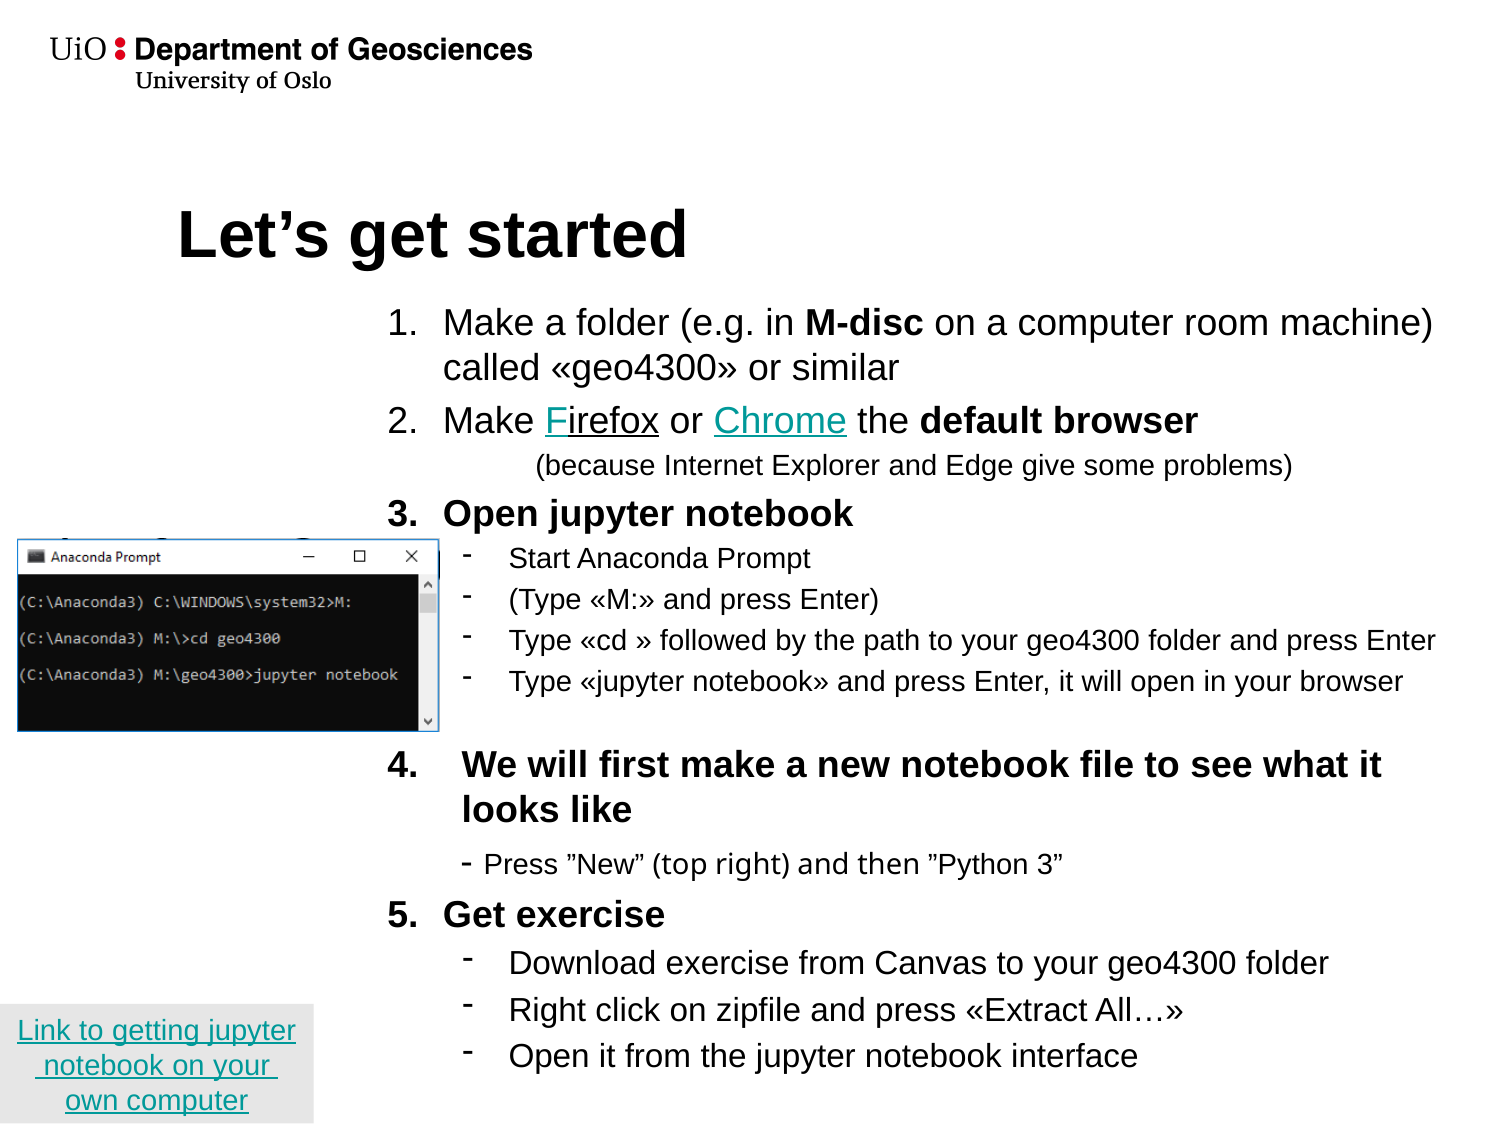

Let’s get started
Make a folder (e.g. in M-disc on a computer room machine) called «geo4300» or similar
Make Firefox or Chrome the default browser
	(because Internet Explorer and Edge give some problems)
Open jupyter notebook
Start Anaconda Prompt
(Type «M:» and press Enter)
Type «cd » followed by the path to your geo4300 folder and press Enter
Type «jupyter notebook» and press Enter, it will open in your browser
We will first make a new notebook file to see what it looks like
	- Press ”New” (top right) and then ”Python 3”
Get exercise
Download exercise from Canvas to your geo4300 folder
Right click on zipfile and press «Extract All…»
Open it from the jupyter notebook interface
Link to getting jupyter notebook on your own computer